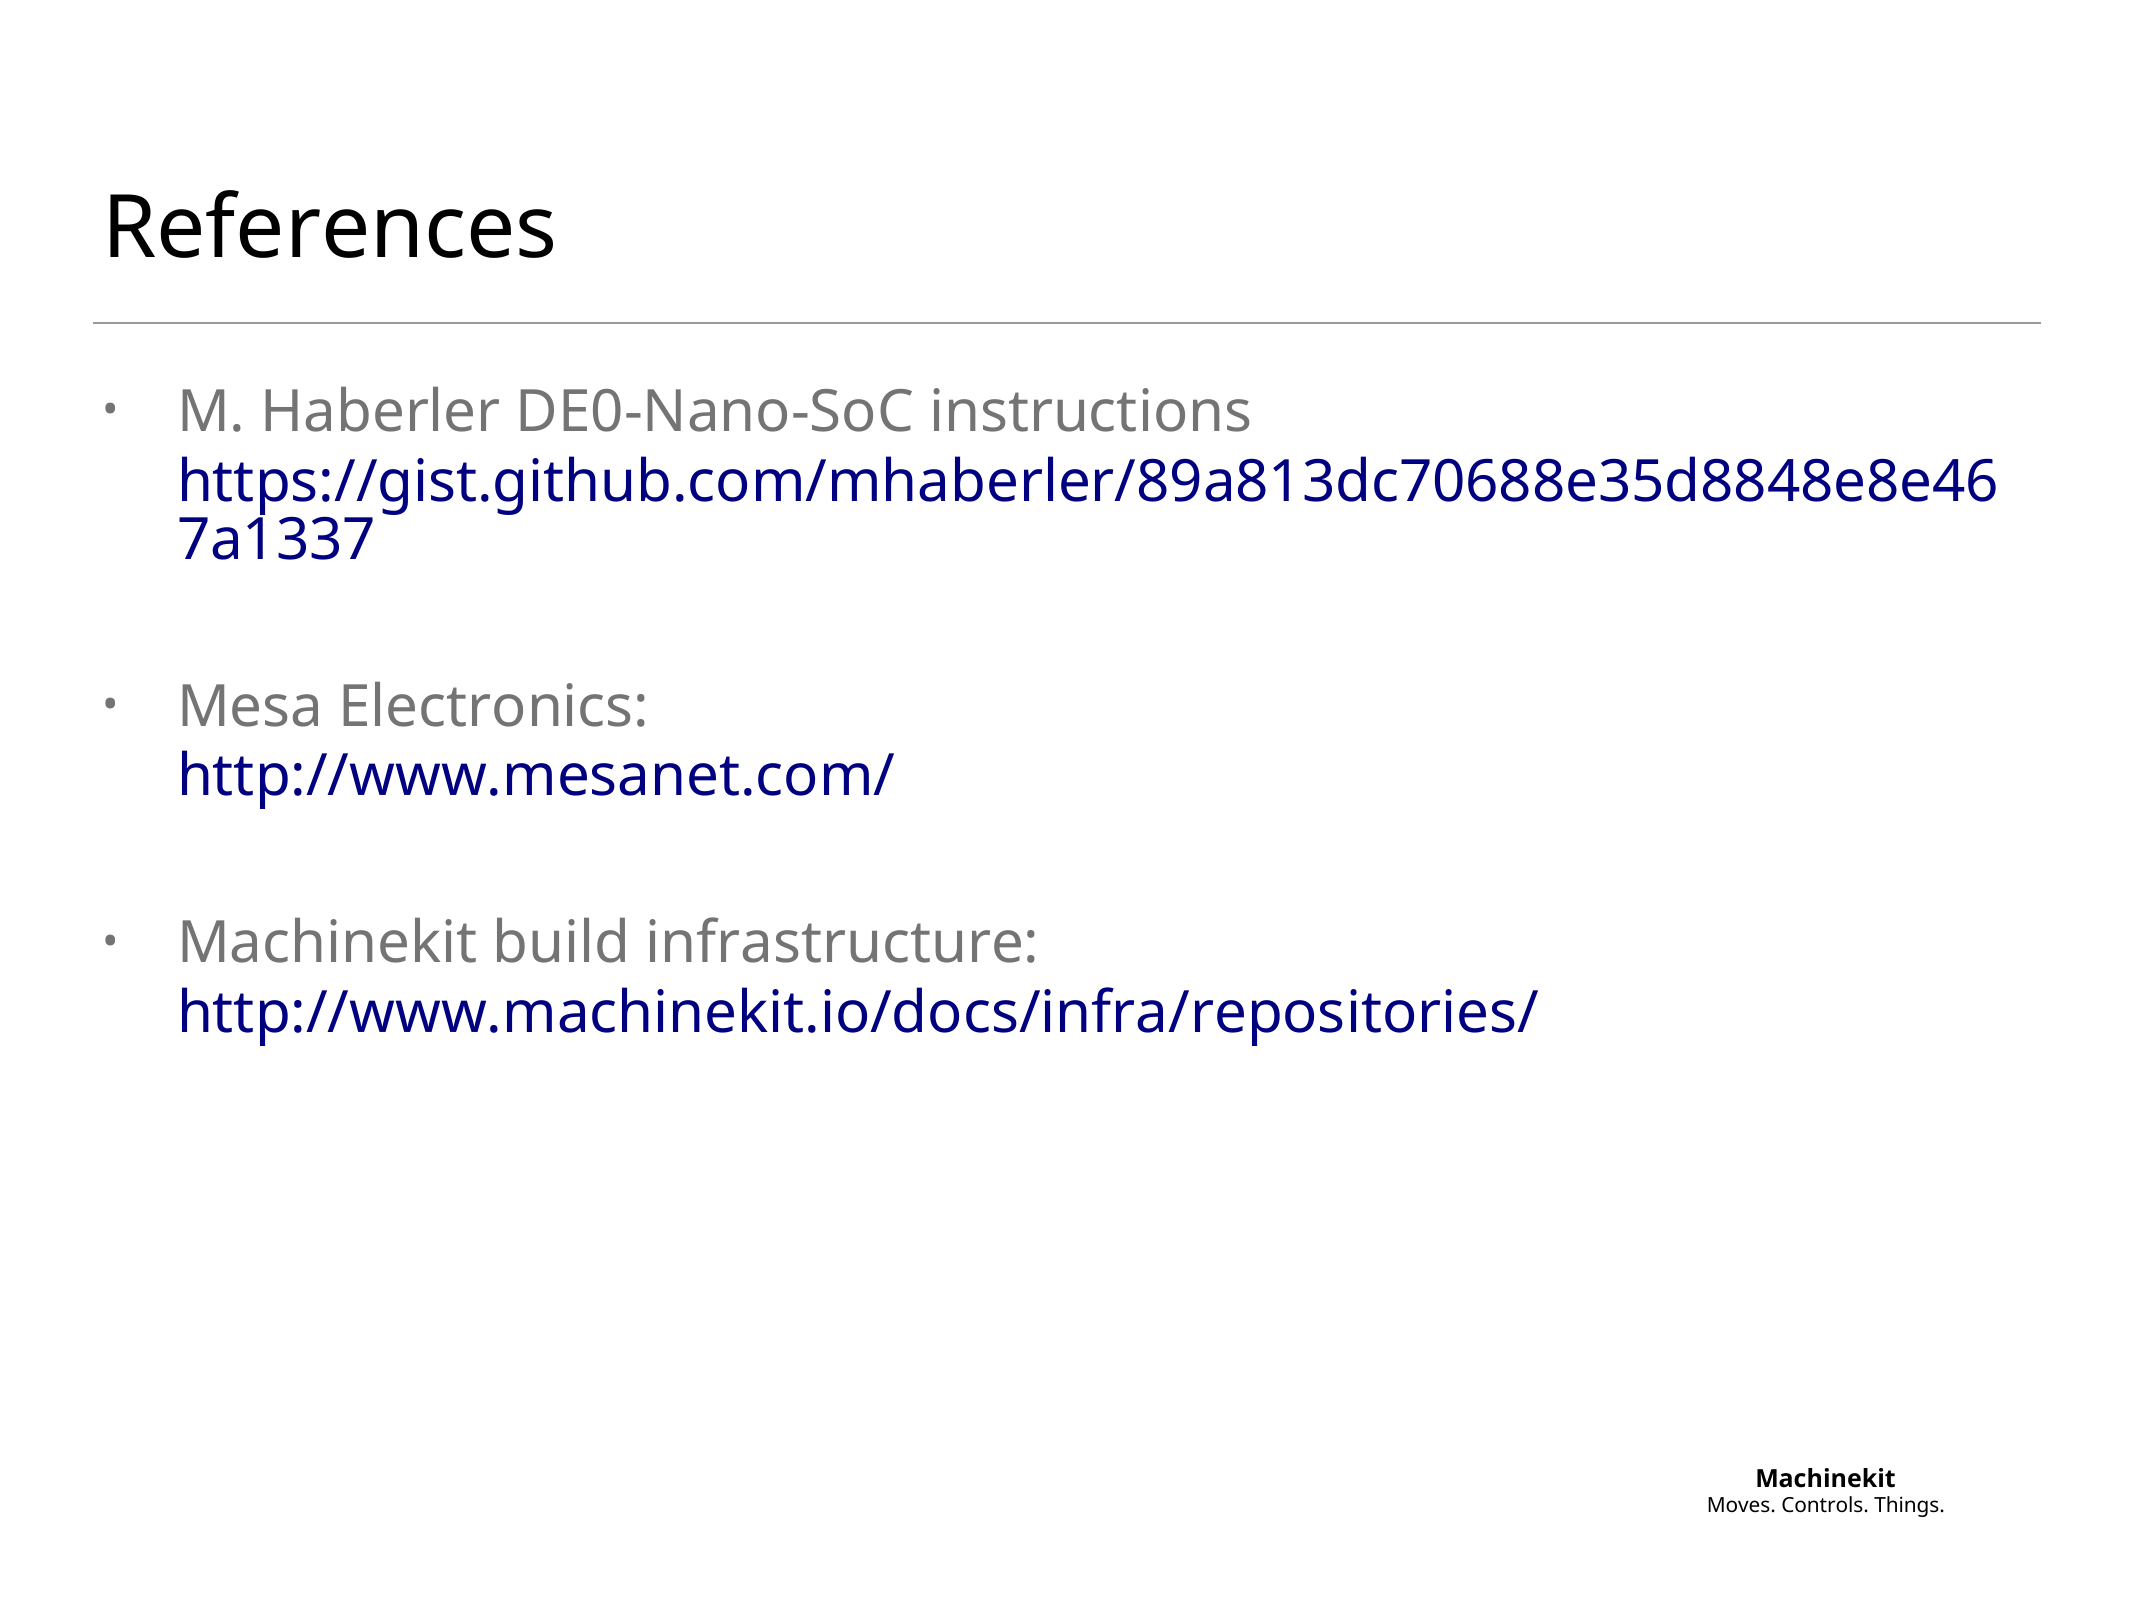

# References
M. Haberler DE0-Nano-SoC instructions
https://gist.github.com/mhaberler/89a813dc70688e35d8848e8e467a1337
Mesa Electronics:
http://www.mesanet.com/
Machinekit build infrastructure:
http://www.machinekit.io/docs/infra/repositories/